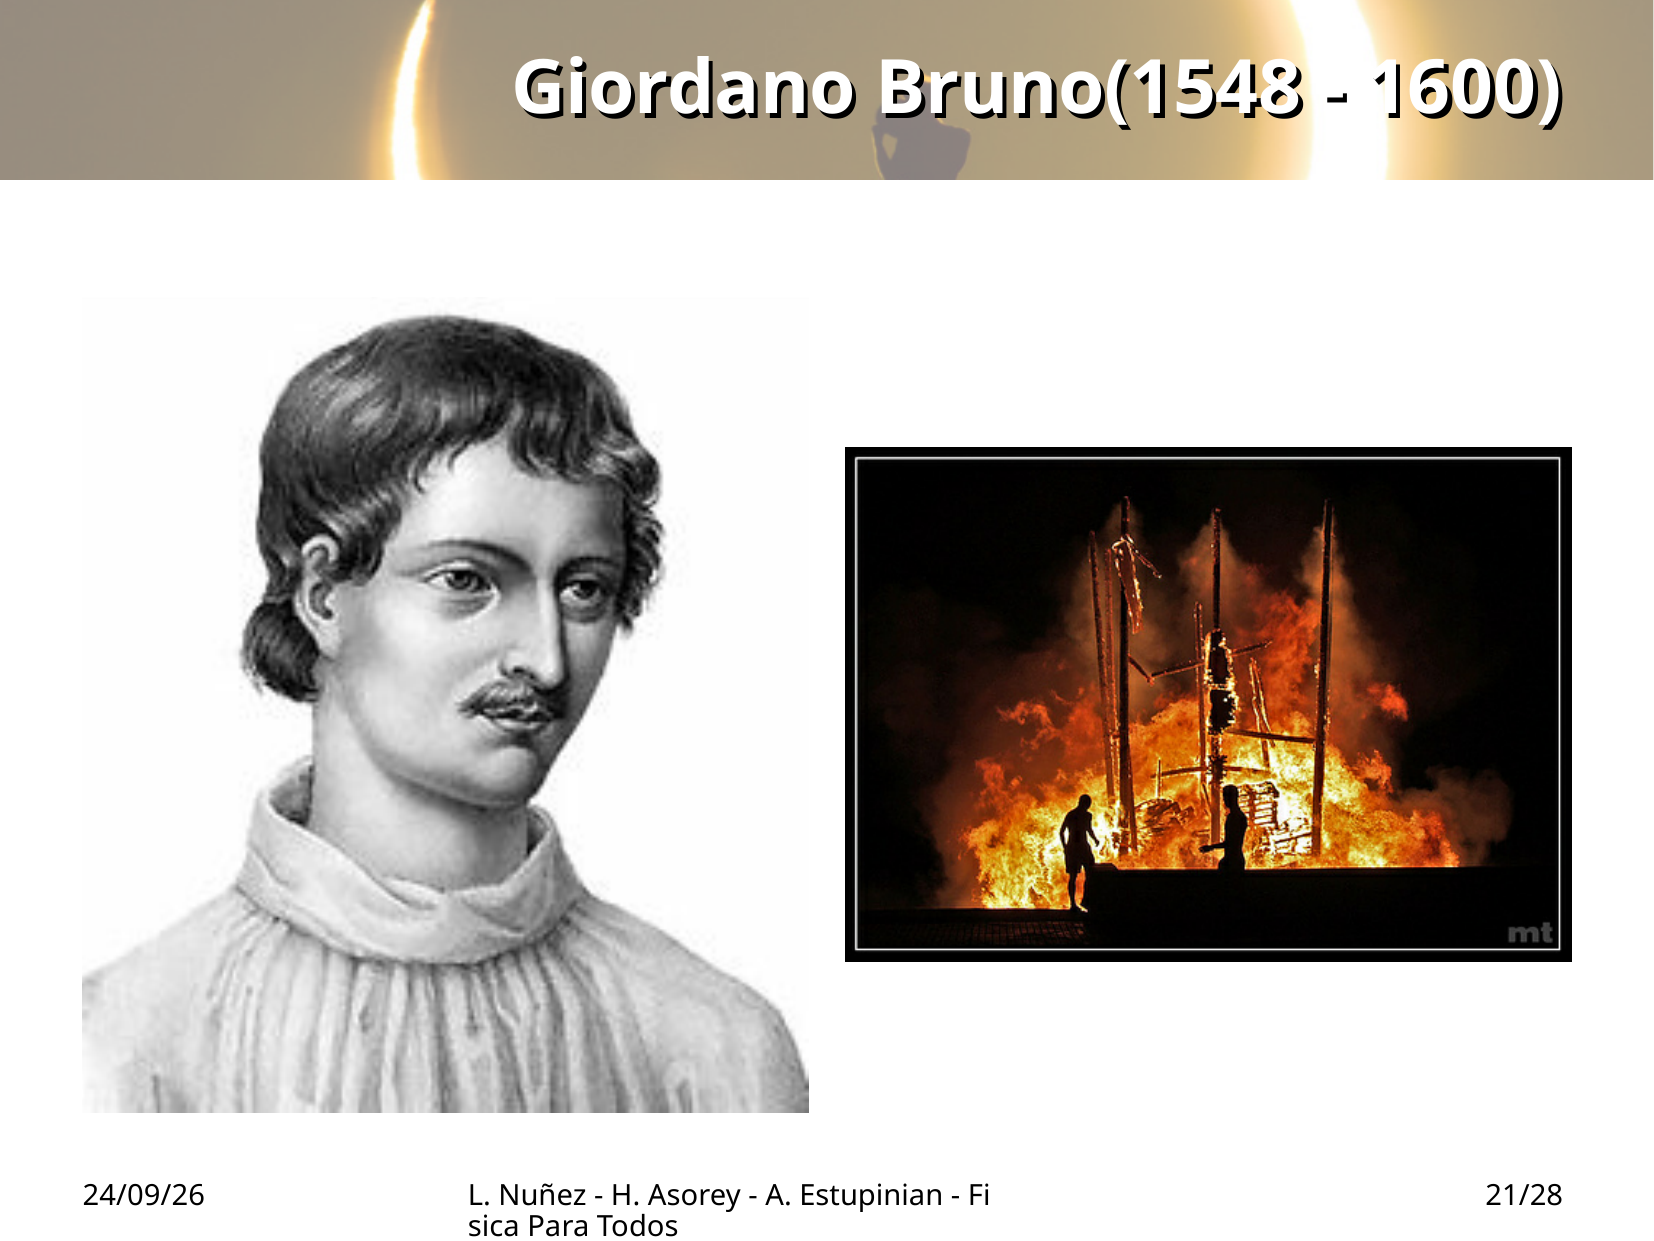

# Giordano Bruno(1548 - 1600)
L. Nuñez - H. Asorey - A. Estupinian - Fisica Para Todos
21